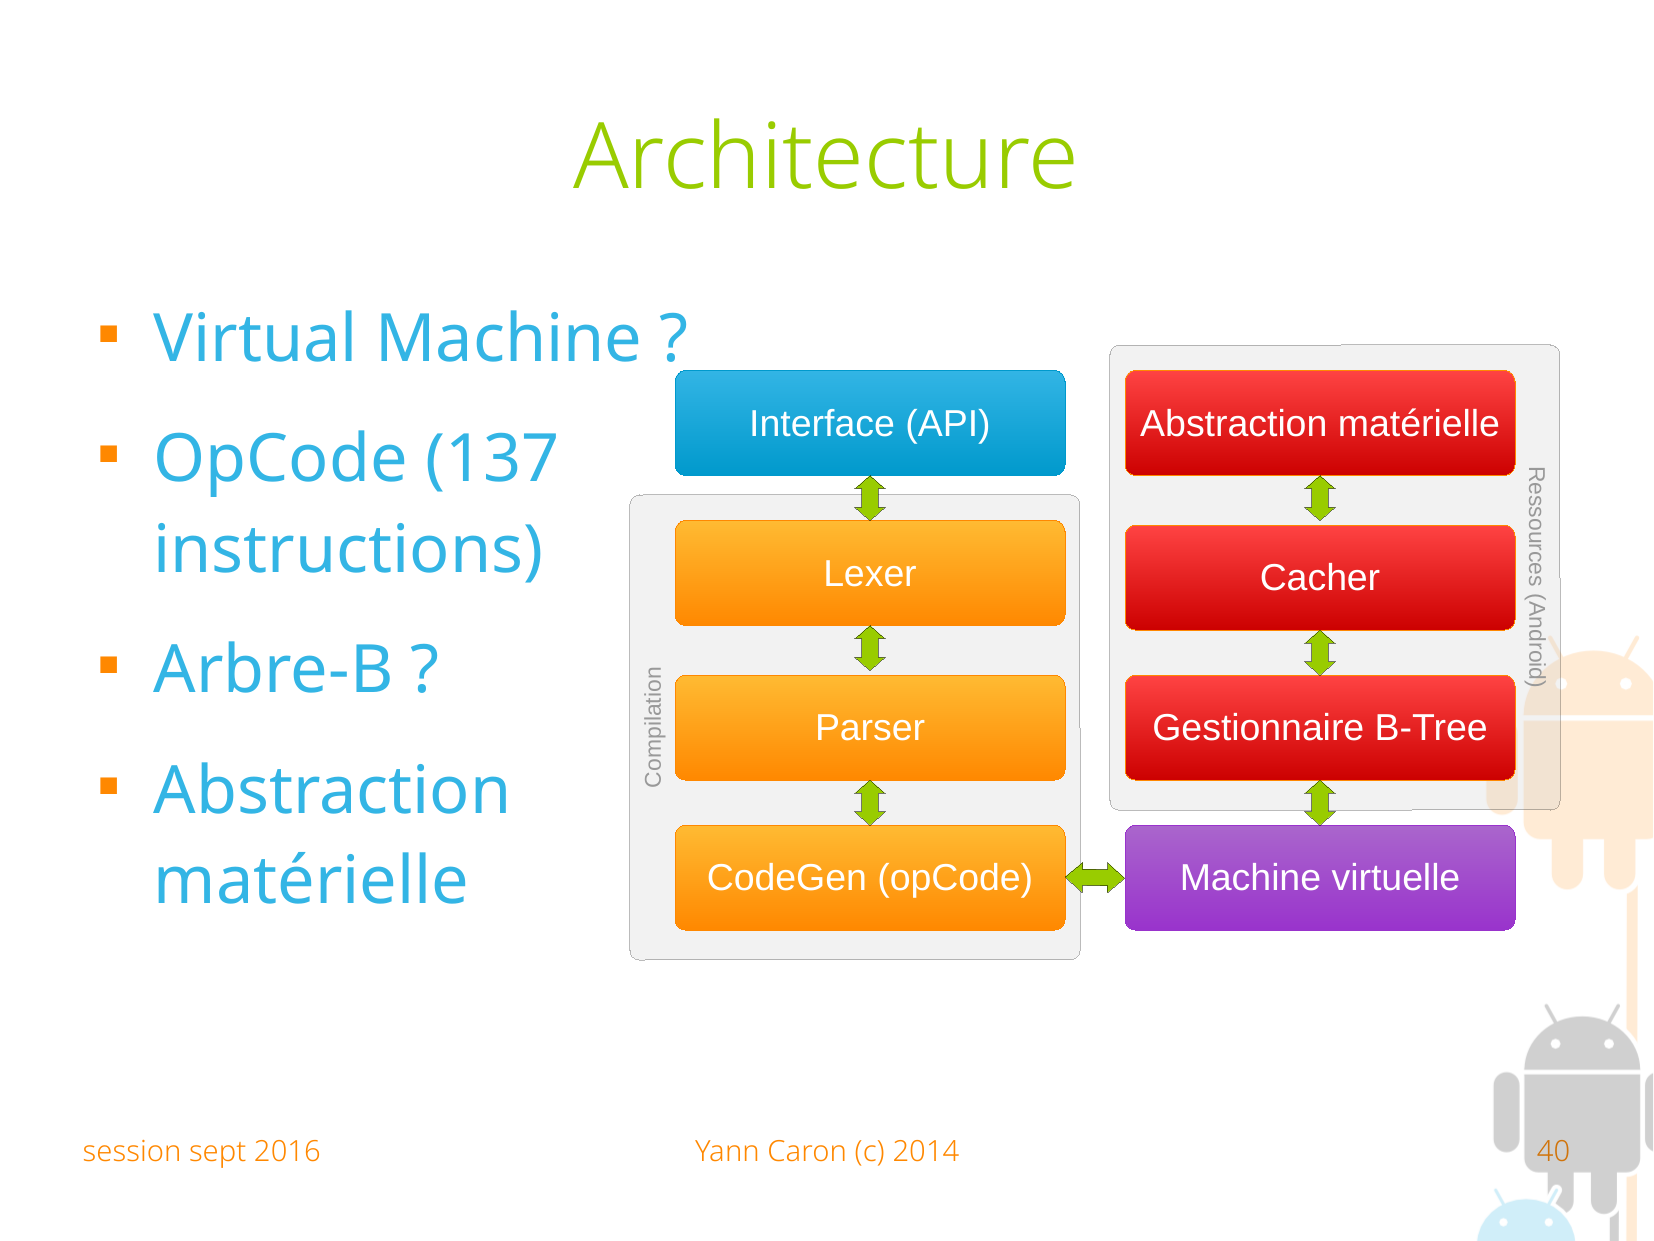

# Architecture
Virtual Machine ?
OpCode (137 instructions)
Arbre-B ?
Abstraction matérielle
Ressources (Android)
Interface (API)
Abstraction matérielle
Compilation
Lexer
Cacher
Parser
Gestionnaire B-Tree
CodeGen (opCode)
Machine virtuelle
session sept 2016
Yann Caron (c) 2014
40